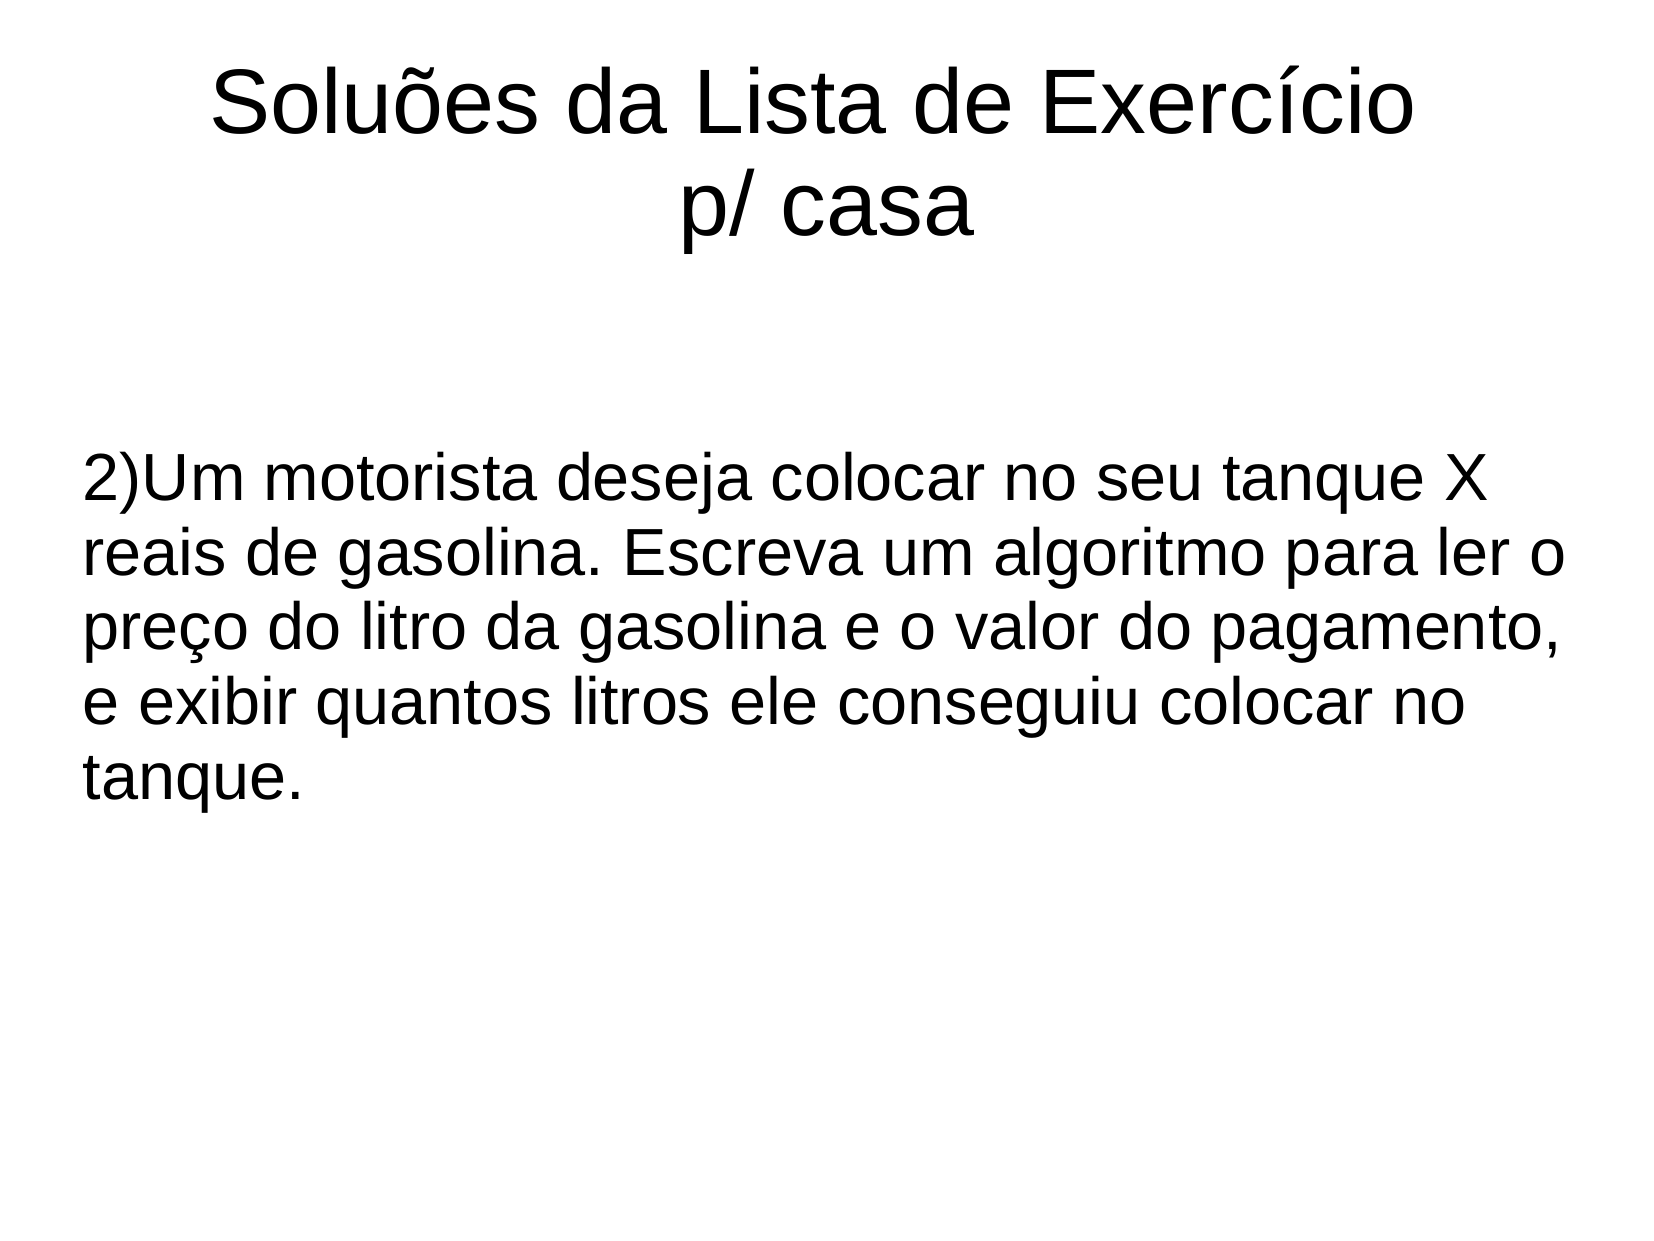

# Soluões da Lista de Exercício p/ casa
2)Um motorista deseja colocar no seu tanque X reais de gasolina. Escreva um algoritmo para ler o
preço do litro da gasolina e o valor do pagamento, e exibir quantos litros ele conseguiu colocar no
tanque.